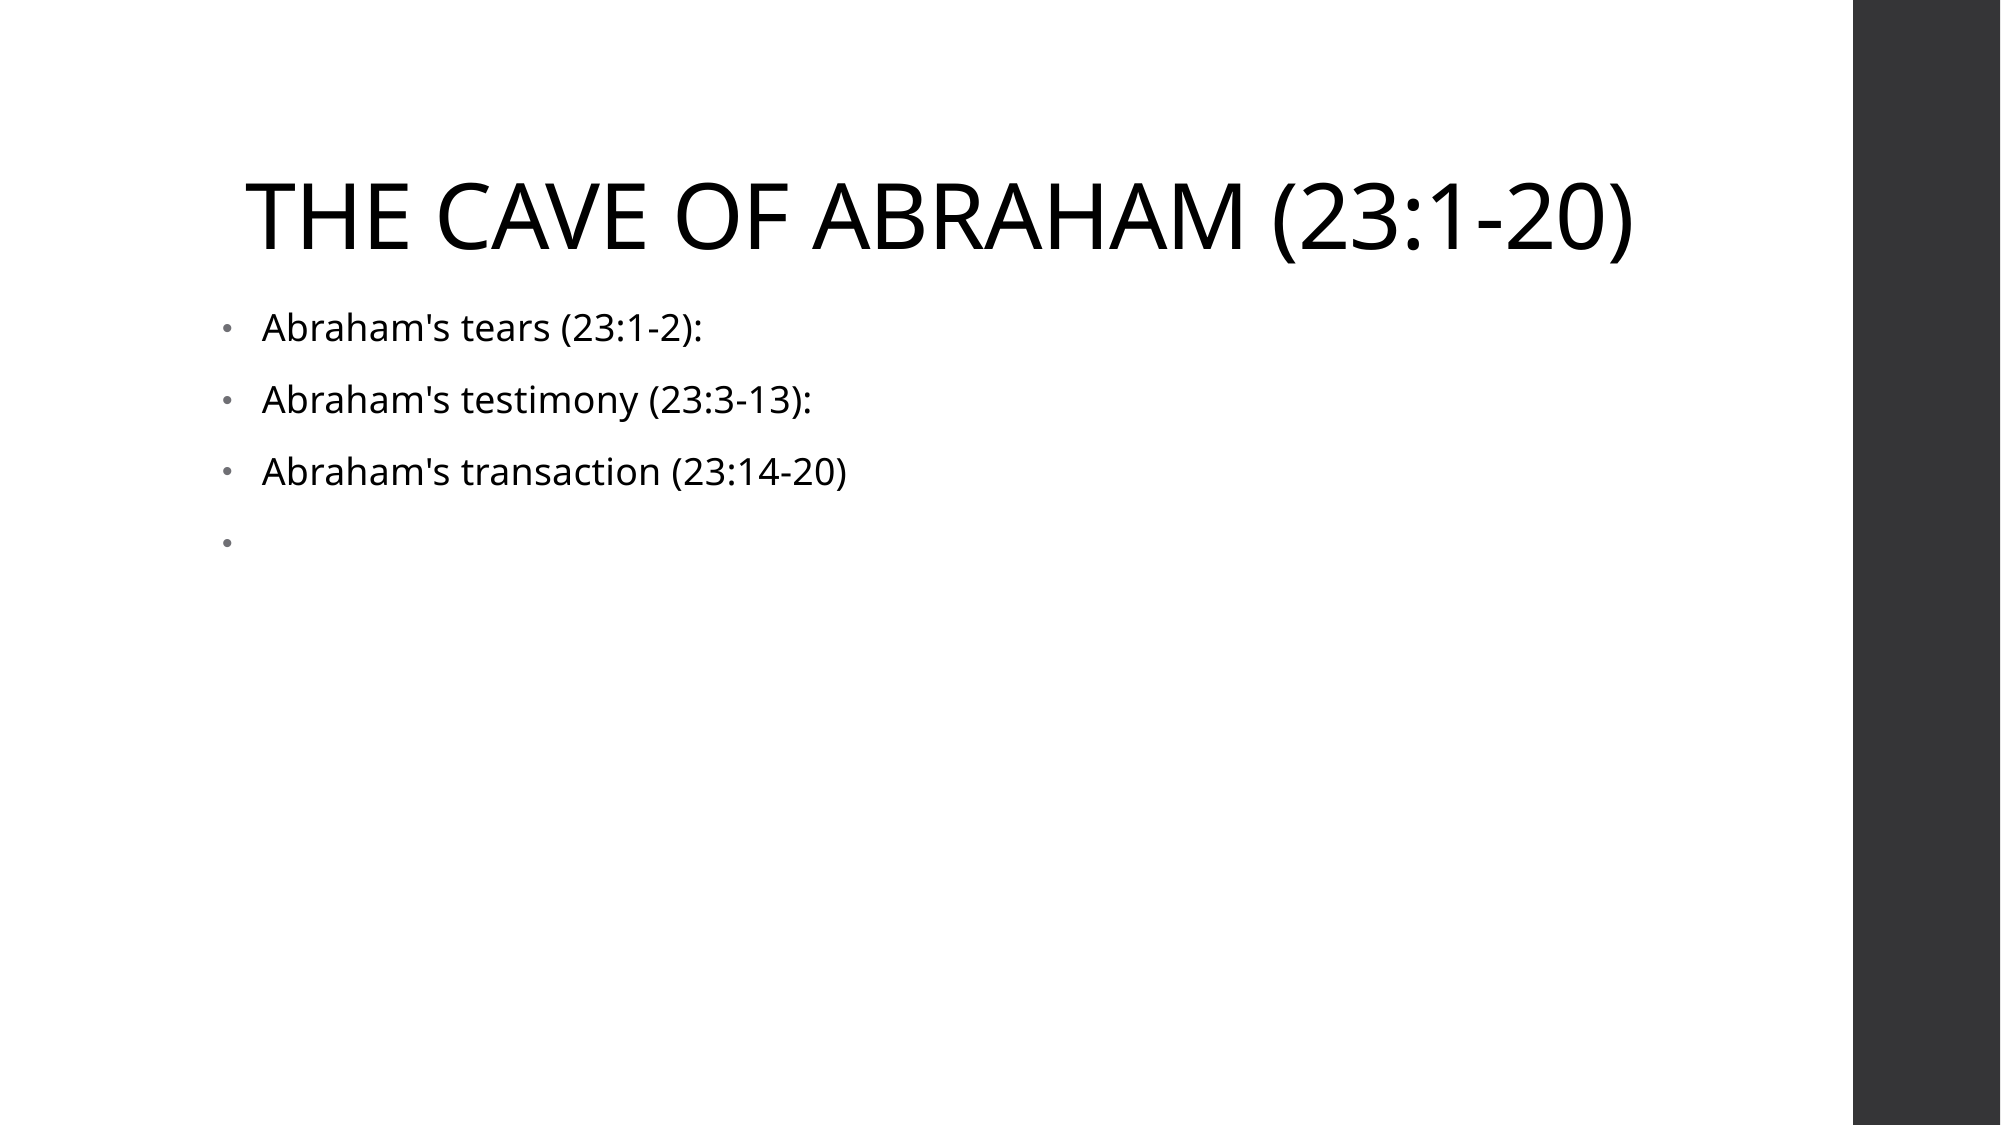

# THE CAVE OF ABRAHAM (23:1-20)
 Abraham's tears (23:1-2):
 Abraham's testimony (23:3-13):
 Abraham's transaction (23:14-20)